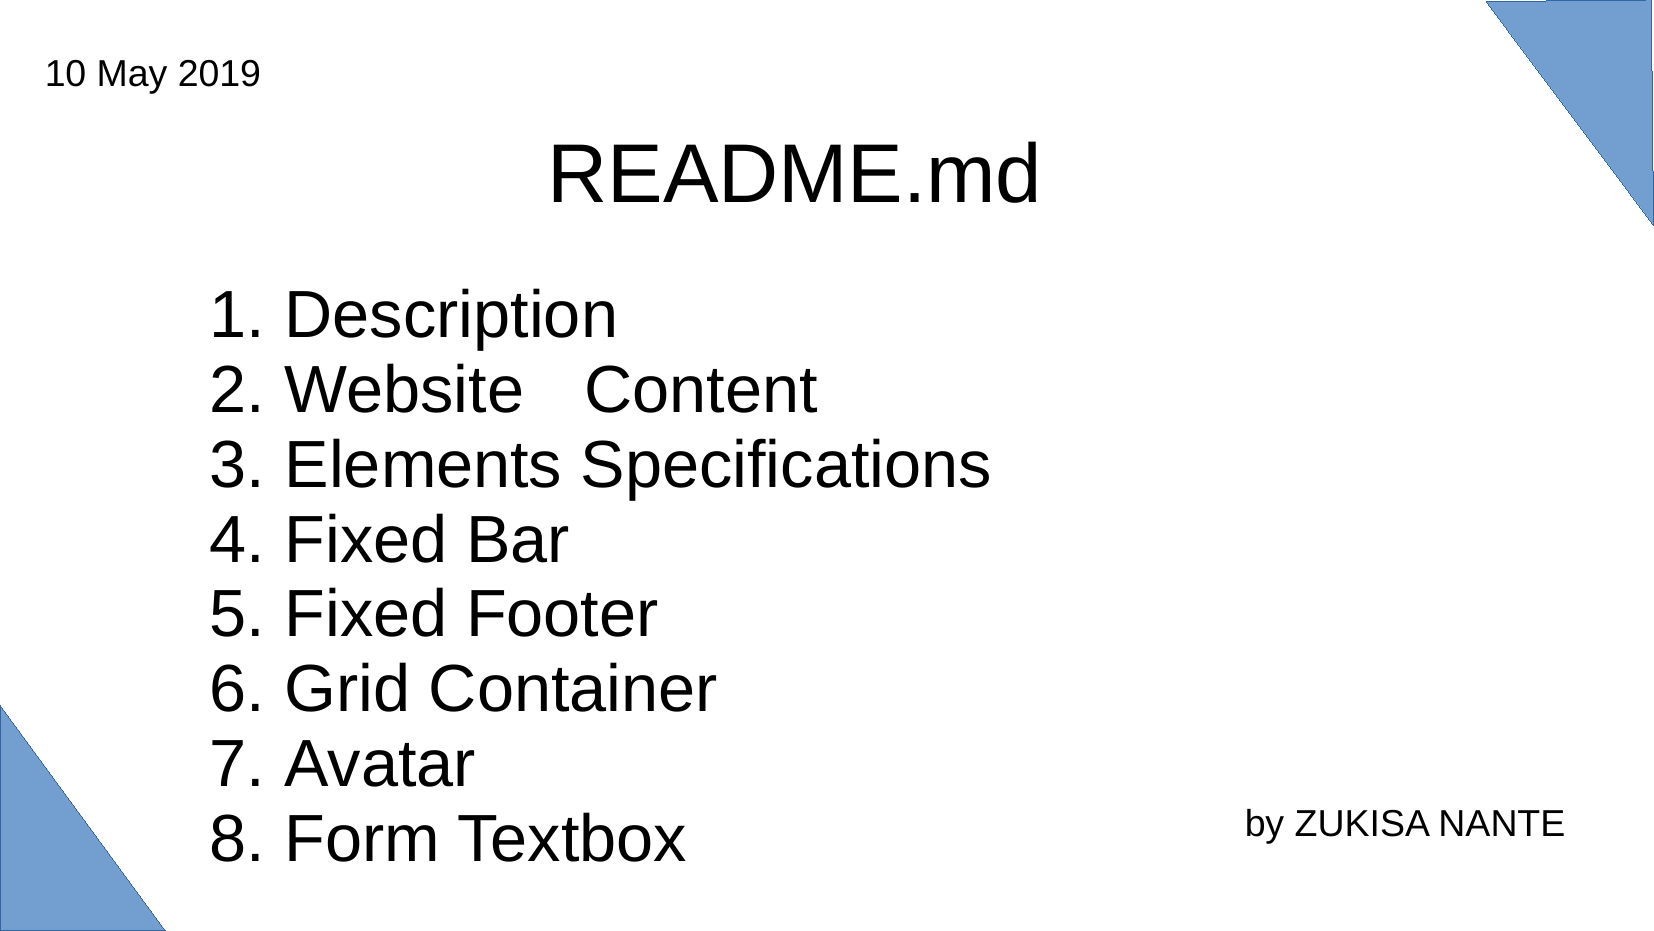

10 May 2019
README.md
1.	Description
2.	Website	Content
3.	Elements Specifications
4.	Fixed Bar
5.	Fixed Footer
6.	Grid Container
7.	Avatar
8.	Form Textbox
by ZUKISA NANTE